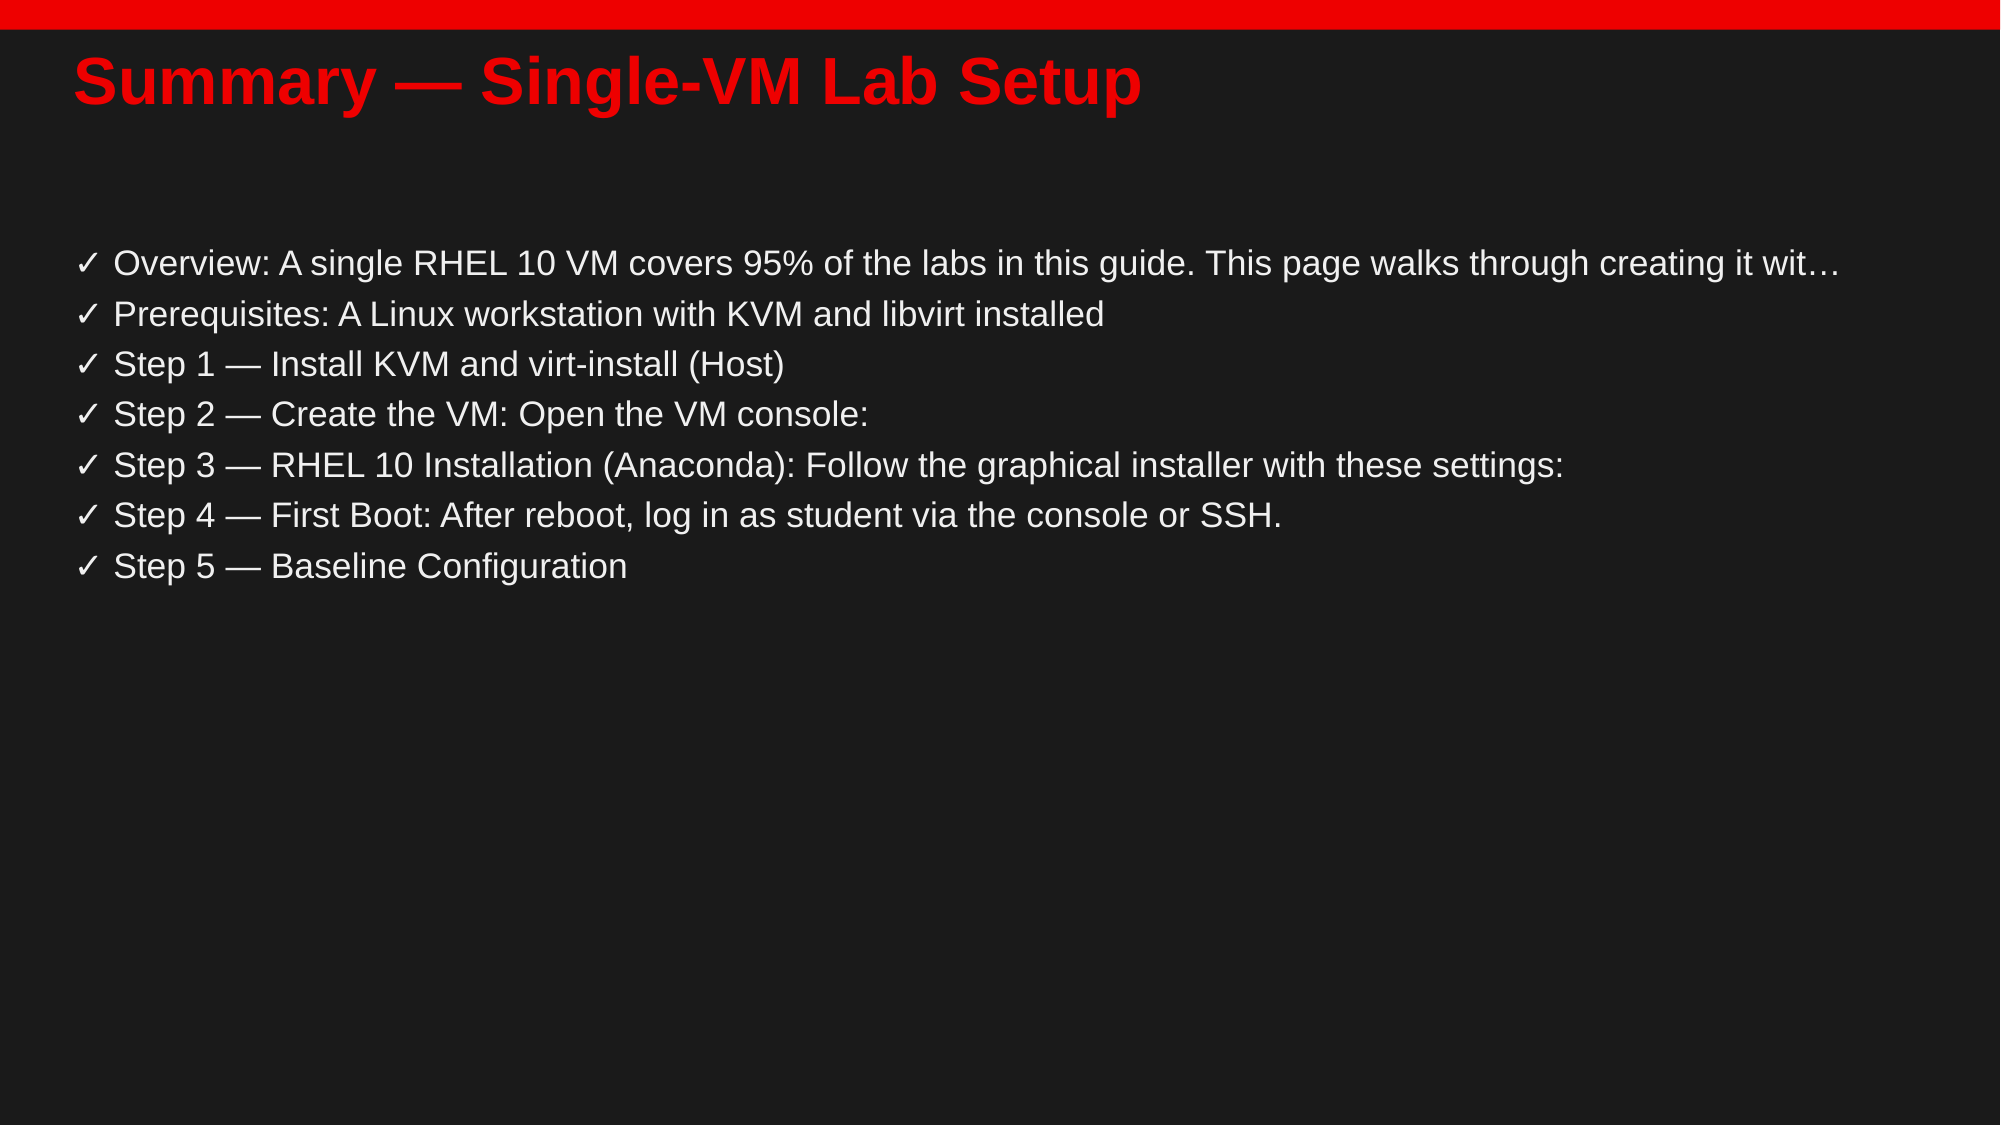

Summary — Single-VM Lab Setup
✓ Overview: A single RHEL 10 VM covers 95% of the labs in this guide. This page walks through creating it wit…
✓ Prerequisites: A Linux workstation with KVM and libvirt installed
✓ Step 1 — Install KVM and virt-install (Host)
✓ Step 2 — Create the VM: Open the VM console:
✓ Step 3 — RHEL 10 Installation (Anaconda): Follow the graphical installer with these settings:
✓ Step 4 — First Boot: After reboot, log in as student via the console or SSH.
✓ Step 5 — Baseline Configuration